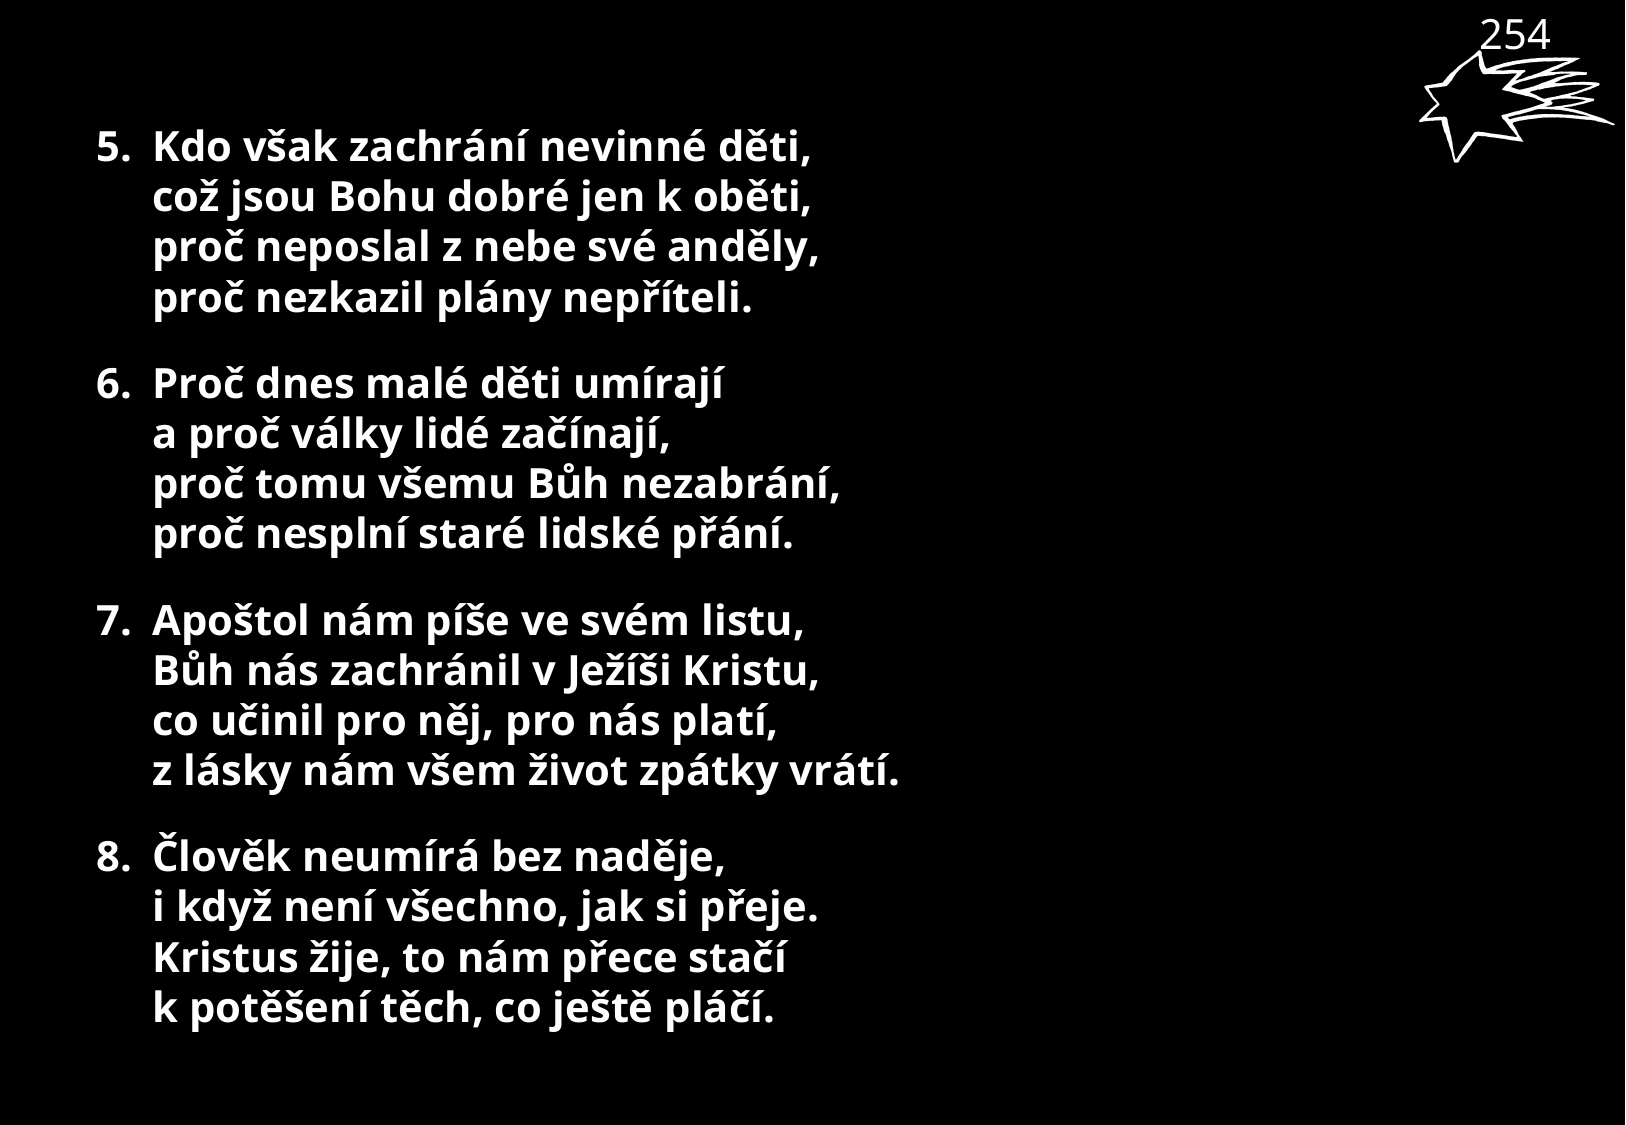

254
# 5.	Kdo však zachrání nevinné děti, což jsou Bohu dobré jen k oběti, proč neposlal z nebe své anděly, proč nezkazil plány nepříteli.
6.	Proč dnes malé děti umírají
a proč války lidé začínají,
proč tomu všemu Bůh nezabrání,
proč nesplní staré lidské přání.
7.	Apoštol nám píše ve svém listu,
Bůh nás zachránil v Ježíši Kristu,
co učinil pro něj, pro nás platí,
z lásky nám všem život zpátky vrátí.
8.	Člověk neumírá bez naděje,
i když není všechno, jak si přeje.
Kristus žije, to nám přece stačí
k potěšení těch, co ještě pláčí.